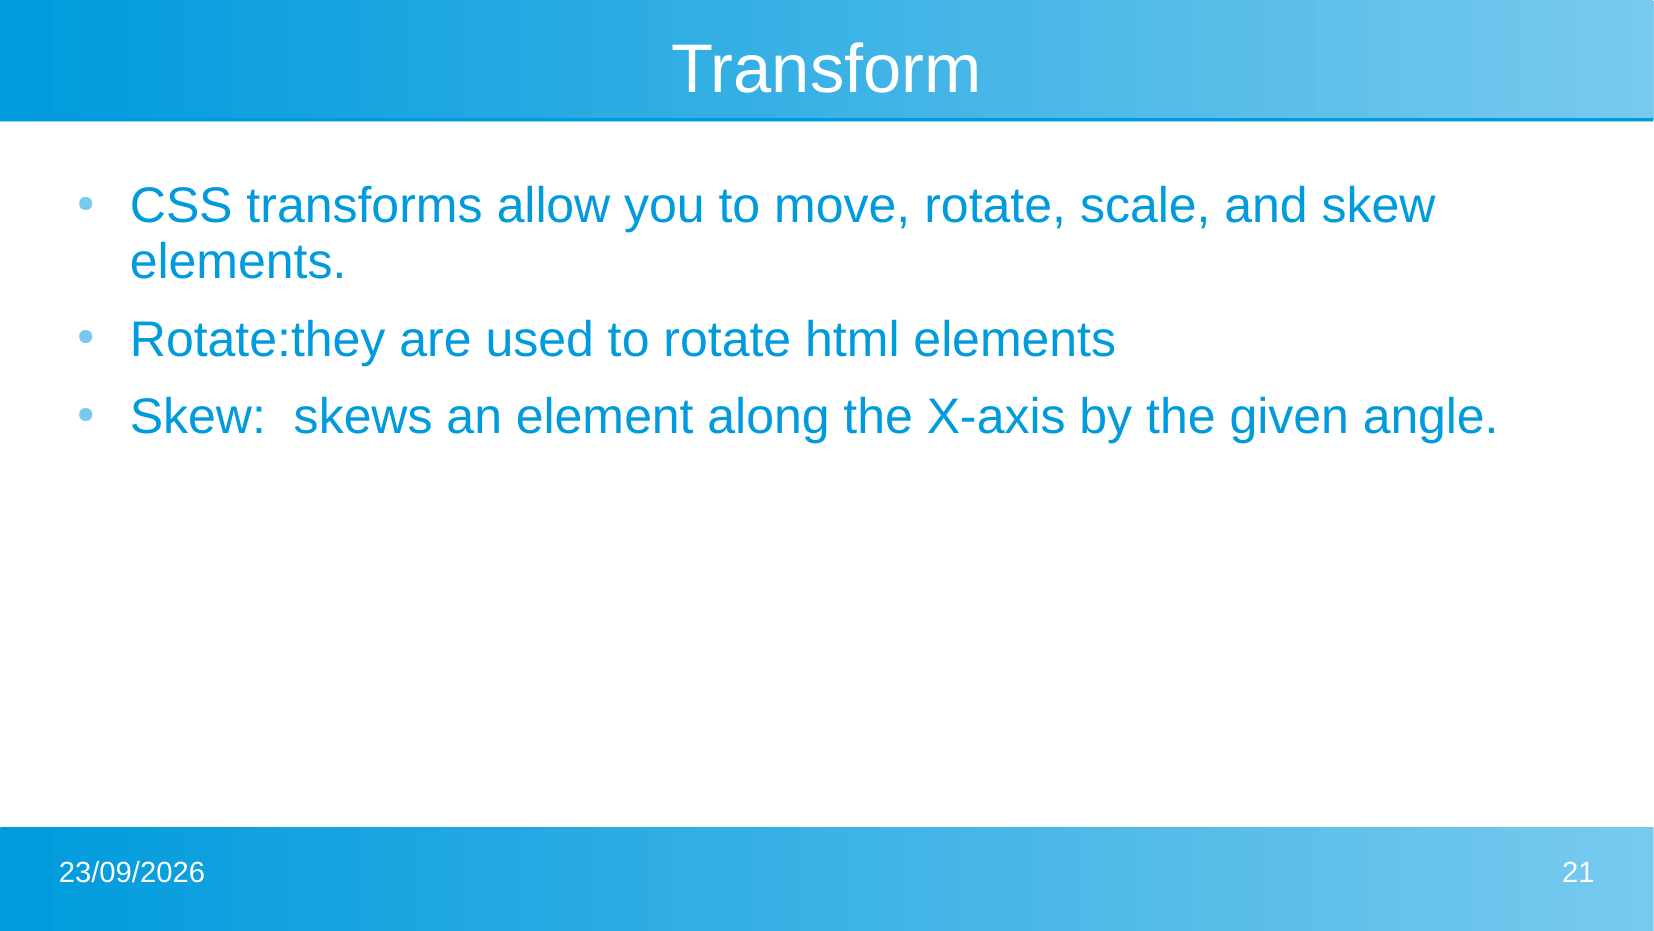

# Transform
CSS transforms allow you to move, rotate, scale, and skew elements.
Rotate:they are used to rotate html elements
Skew: skews an element along the X-axis by the given angle.
21